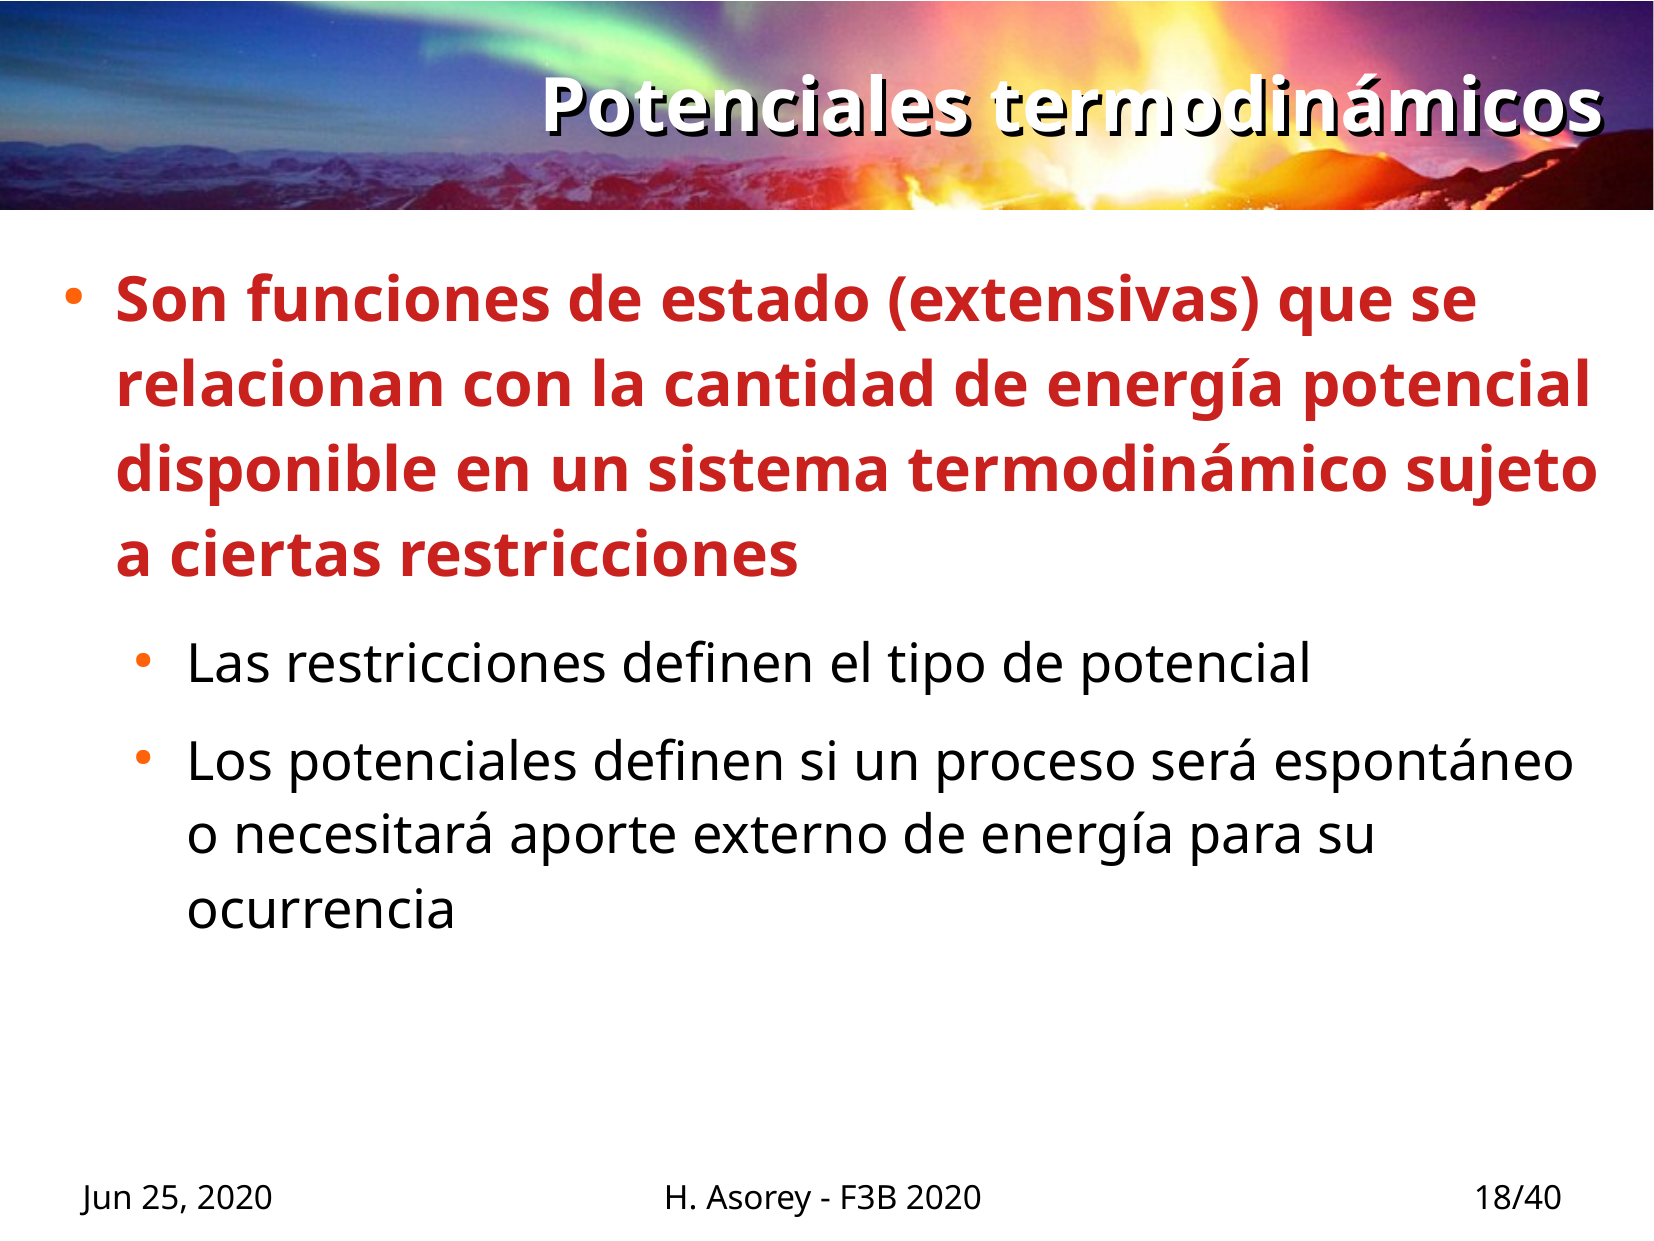

# Potenciales termodinámicos
Son funciones de estado (extensivas) que se relacionan con la cantidad de energía potencial disponible en un sistema termodinámico sujeto a ciertas restricciones
Las restricciones definen el tipo de potencial
Los potenciales definen si un proceso será espontáneo o necesitará aporte externo de energía para su ocurrencia
Jun 25, 2020
H. Asorey - F3B 2020
18